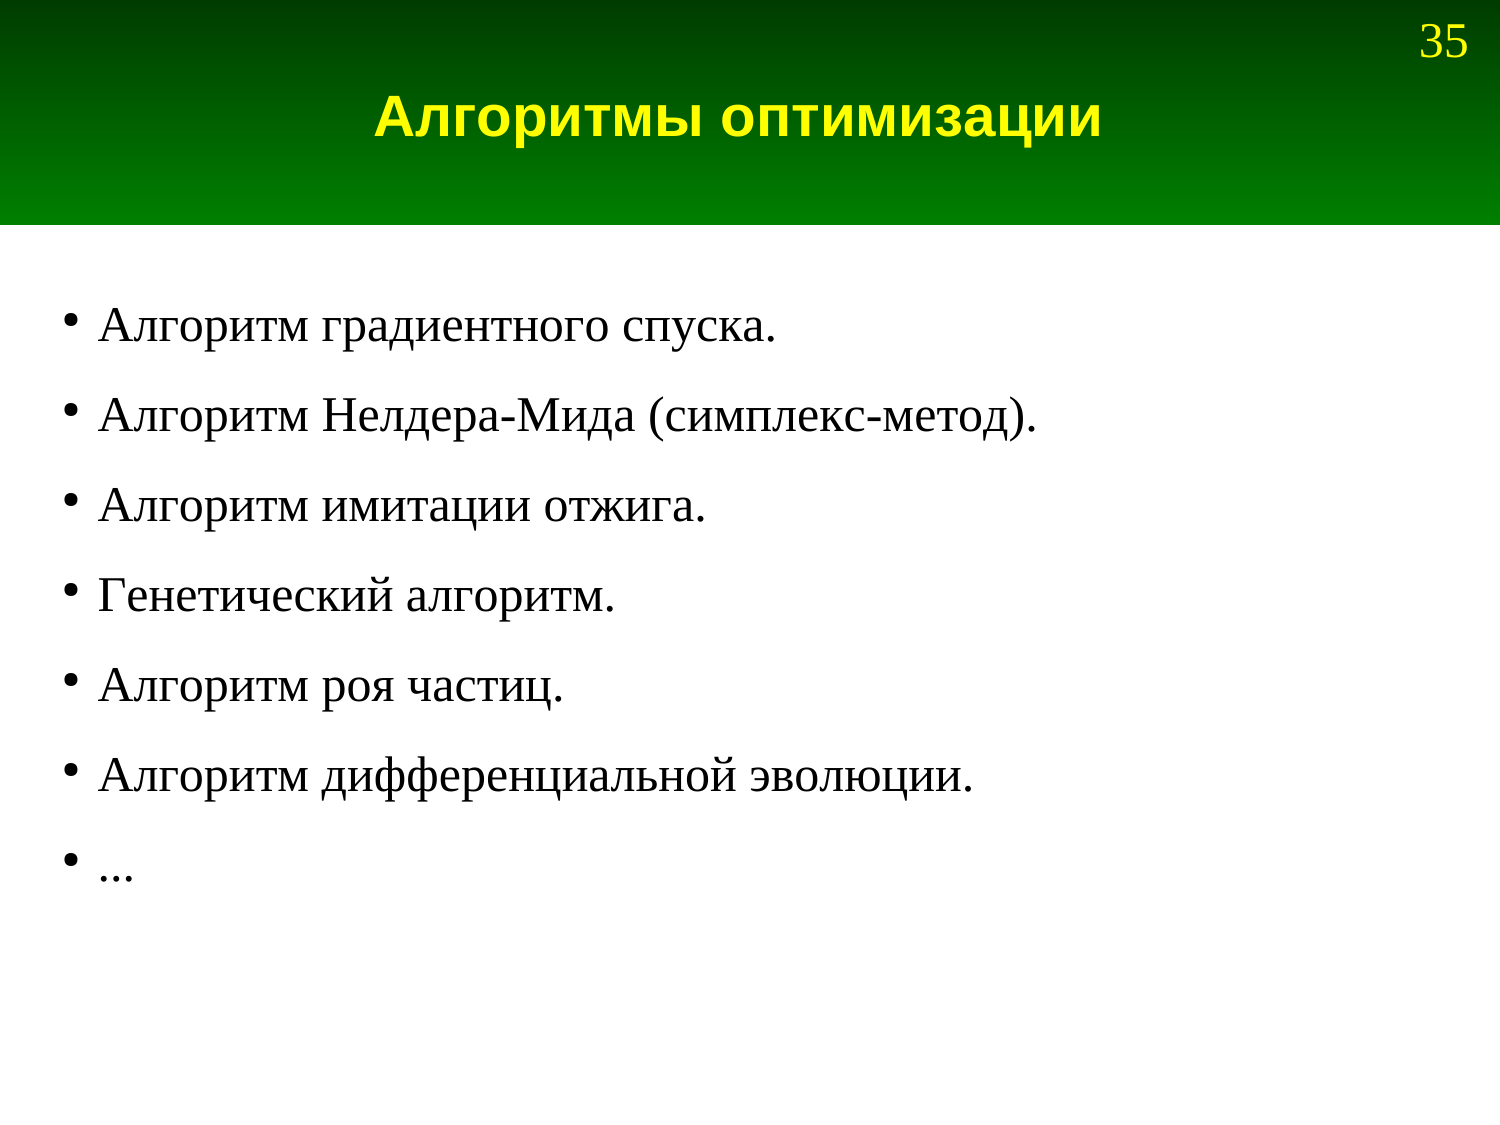

# Алгоритмы оптимизации
Алгоритм градиентного спуска.
Алгоритм Нелдера-Мида (симплекс-метод).
Алгоритм имитации отжига.
Генетический алгоритм.
Алгоритм роя частиц.
Алгоритм дифференциальной эволюции.
...